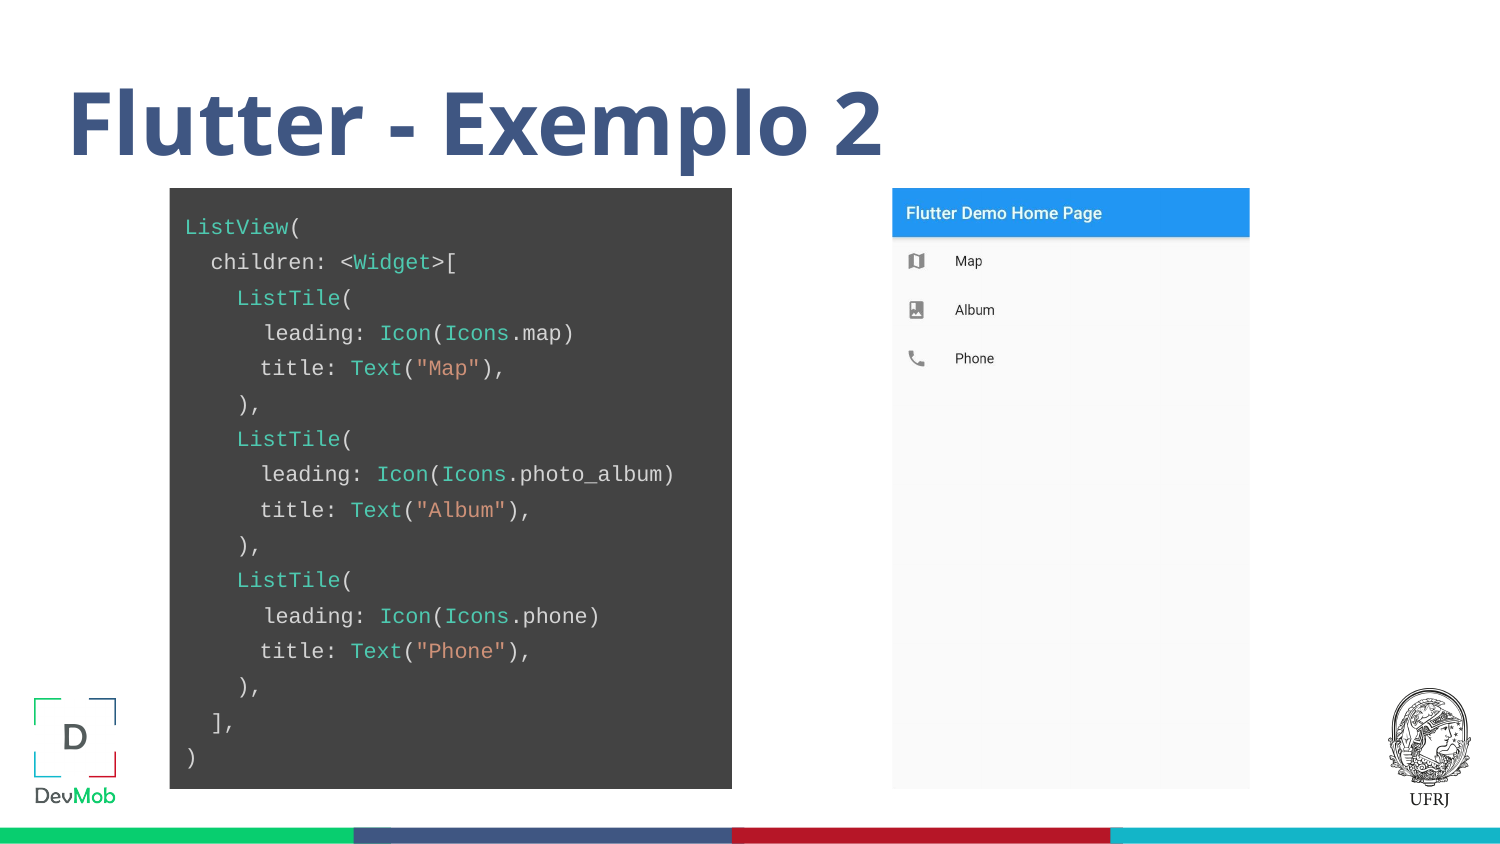

# Flutter - Exemplo 2
ListView(
 children: <Widget>[
 ListTile(
 leading: Icon(Icons.map)
	title: Text("Map"),
 ),
 ListTile(
	leading: Icon(Icons.photo_album)
	title: Text("Album"),
 ),
 ListTile(
 leading: Icon(Icons.phone)
	title: Text("Phone"),
 ),
 ],
)